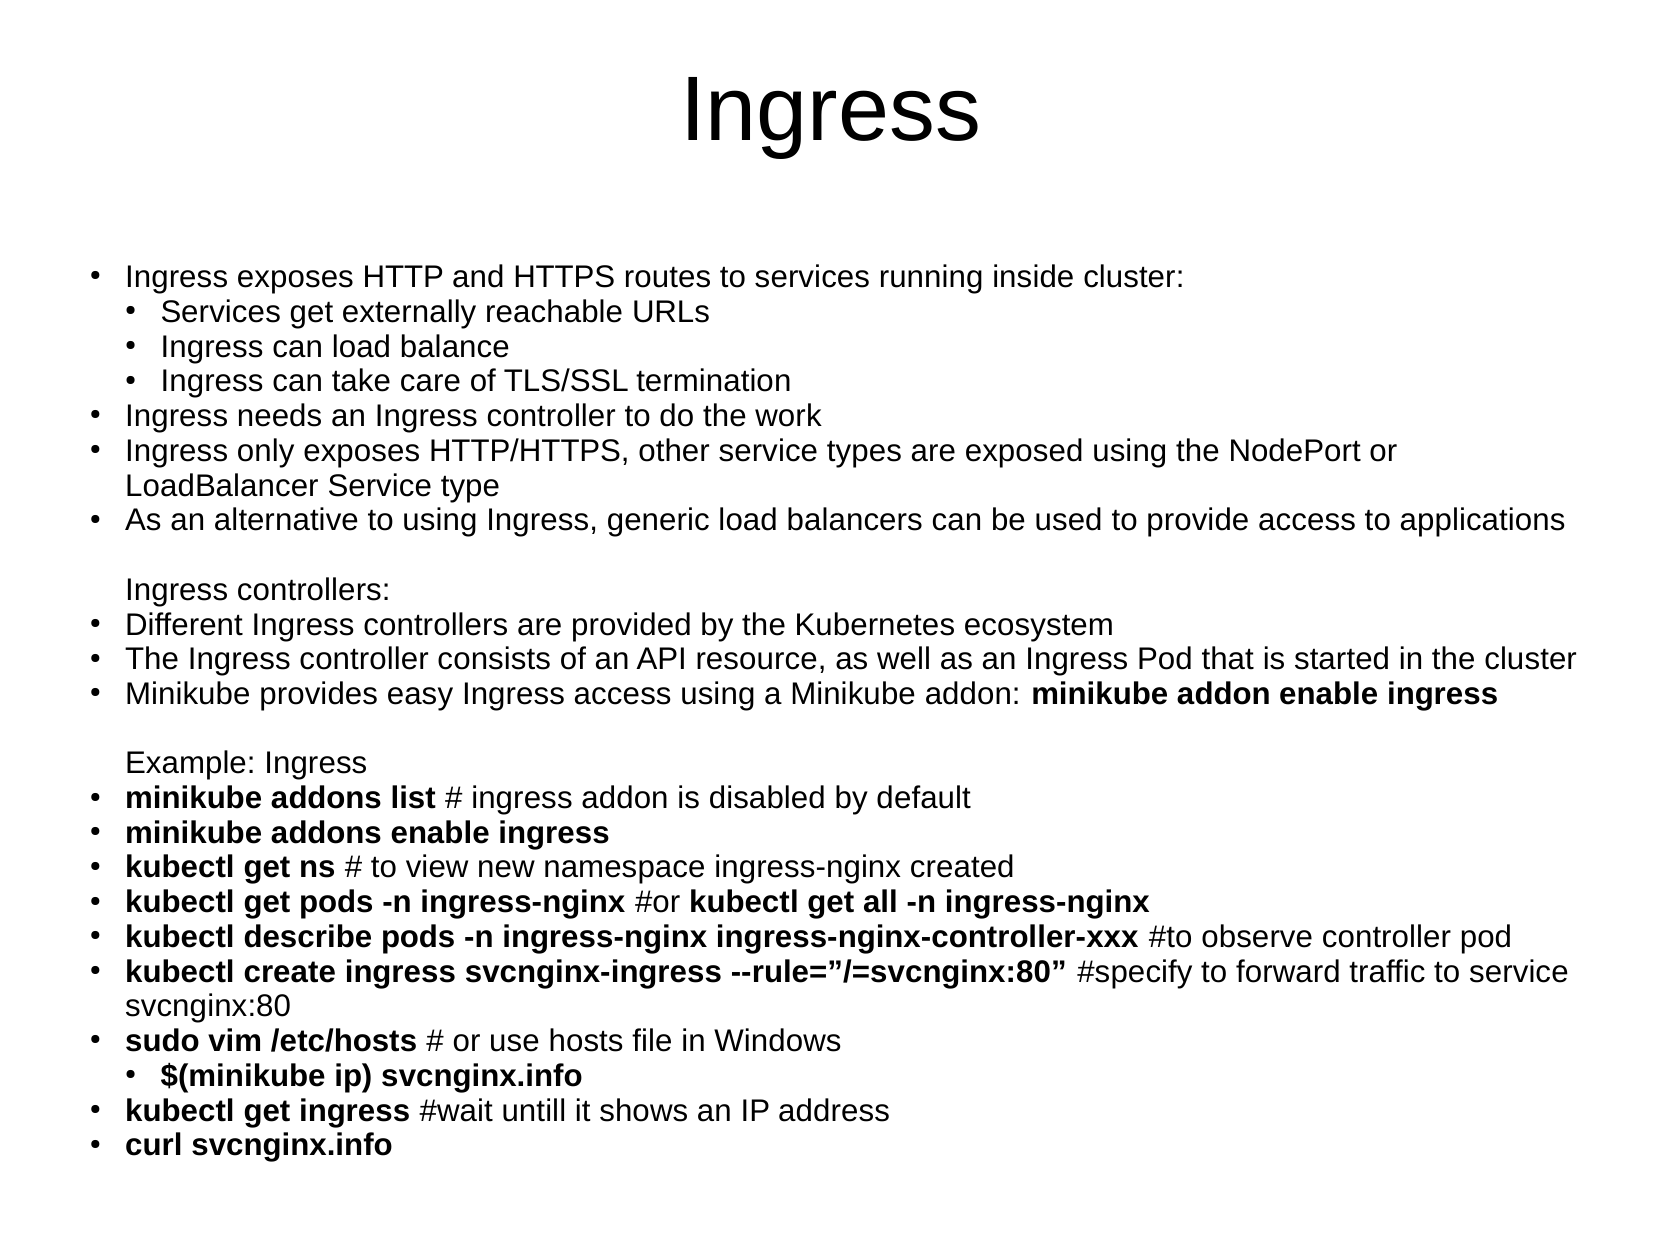

# Ingress
Ingress exposes HTTP and HTTPS routes to services running inside cluster:
Services get externally reachable URLs
Ingress can load balance
Ingress can take care of TLS/SSL termination
Ingress needs an Ingress controller to do the work
Ingress only exposes HTTP/HTTPS, other service types are exposed using the NodePort or LoadBalancer Service type
As an alternative to using Ingress, generic load balancers can be used to provide access to applications
Ingress controllers:
Different Ingress controllers are provided by the Kubernetes ecosystem
The Ingress controller consists of an API resource, as well as an Ingress Pod that is started in the cluster
Minikube provides easy Ingress access using a Minikube addon: minikube addon enable ingress
Example: Ingress
minikube addons list # ingress addon is disabled by default
minikube addons enable ingress
kubectl get ns # to view new namespace ingress-nginx created
kubectl get pods -n ingress-nginx #or kubectl get all -n ingress-nginx
kubectl describe pods -n ingress-nginx ingress-nginx-controller-xxx #to observe controller pod
kubectl create ingress svcnginx-ingress --rule=”/=svcnginx:80” #specify to forward traffic to service svcnginx:80
sudo vim /etc/hosts # or use hosts file in Windows
$(minikube ip) svcnginx.info
kubectl get ingress #wait untill it shows an IP address
curl svcnginx.info